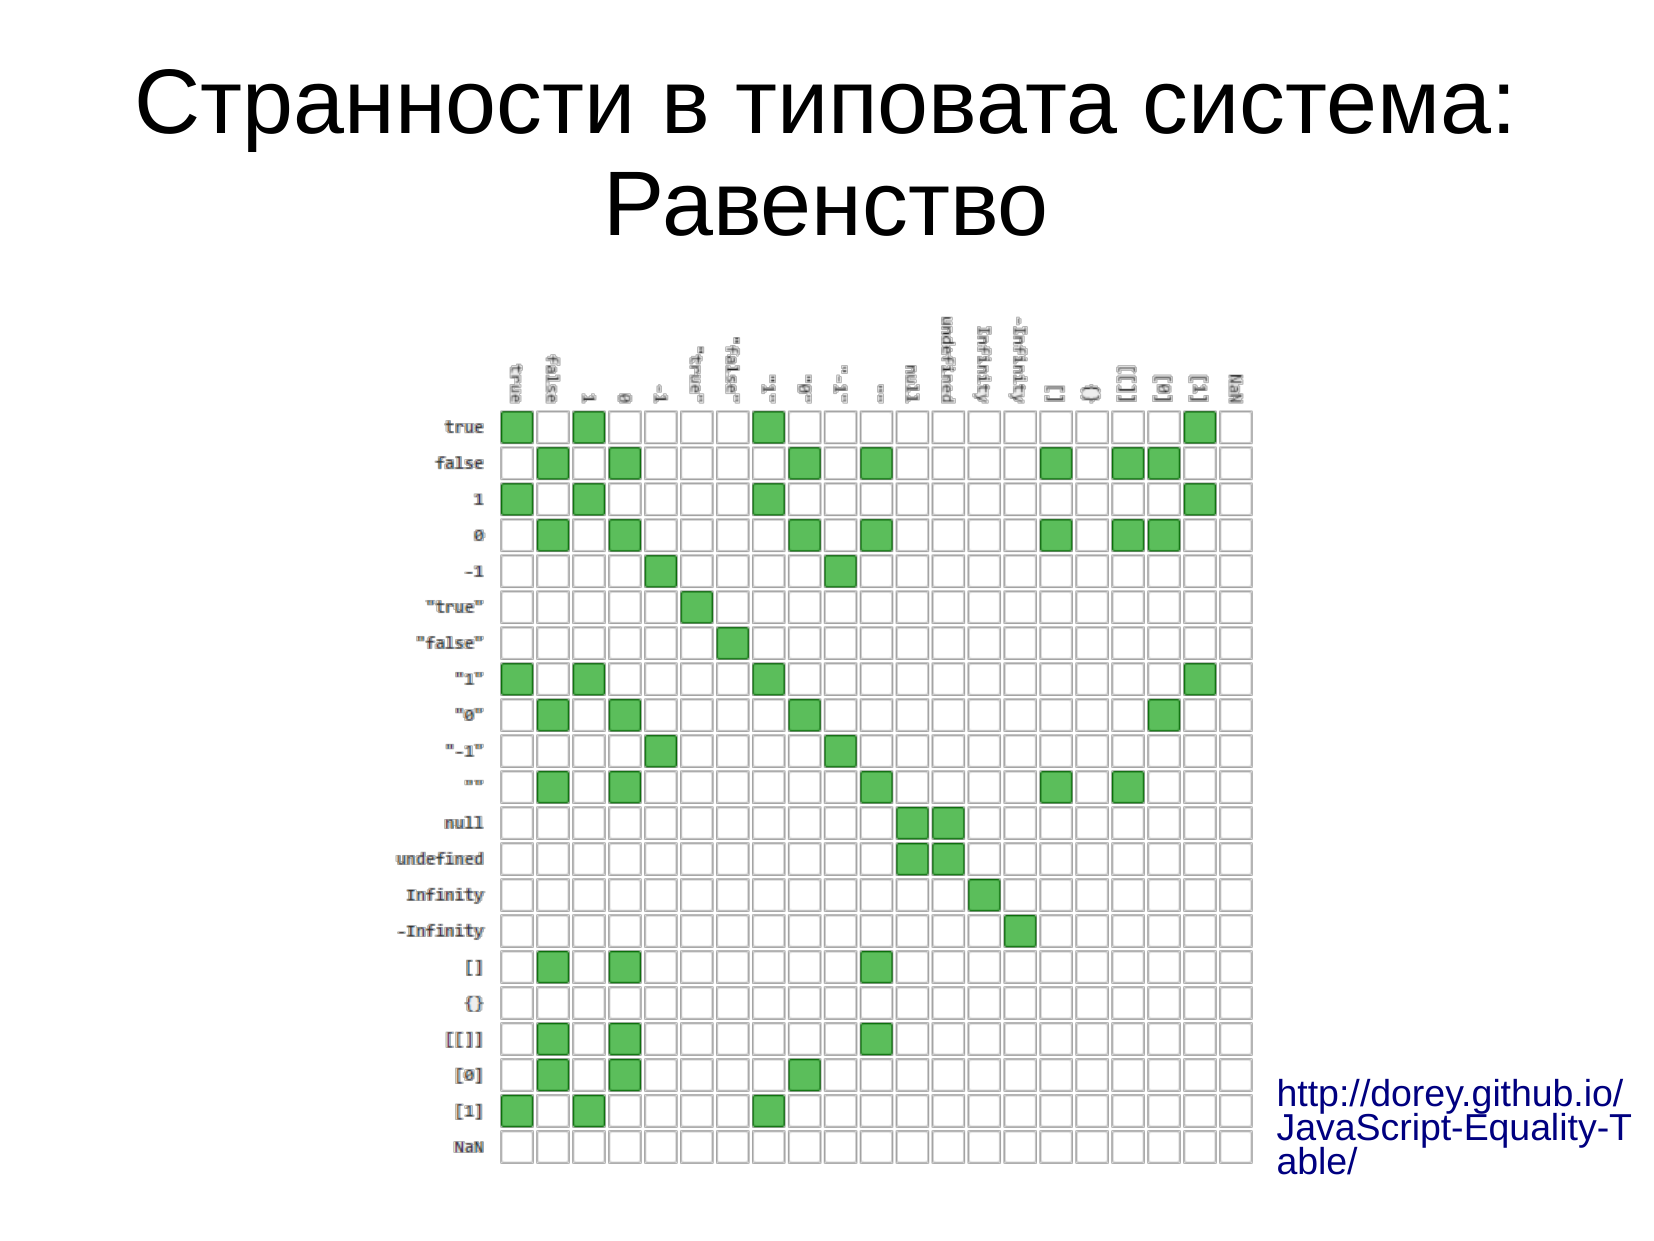

# Странности в типовата система: Равенство
http://dorey.github.io/JavaScript-Equality-Table/